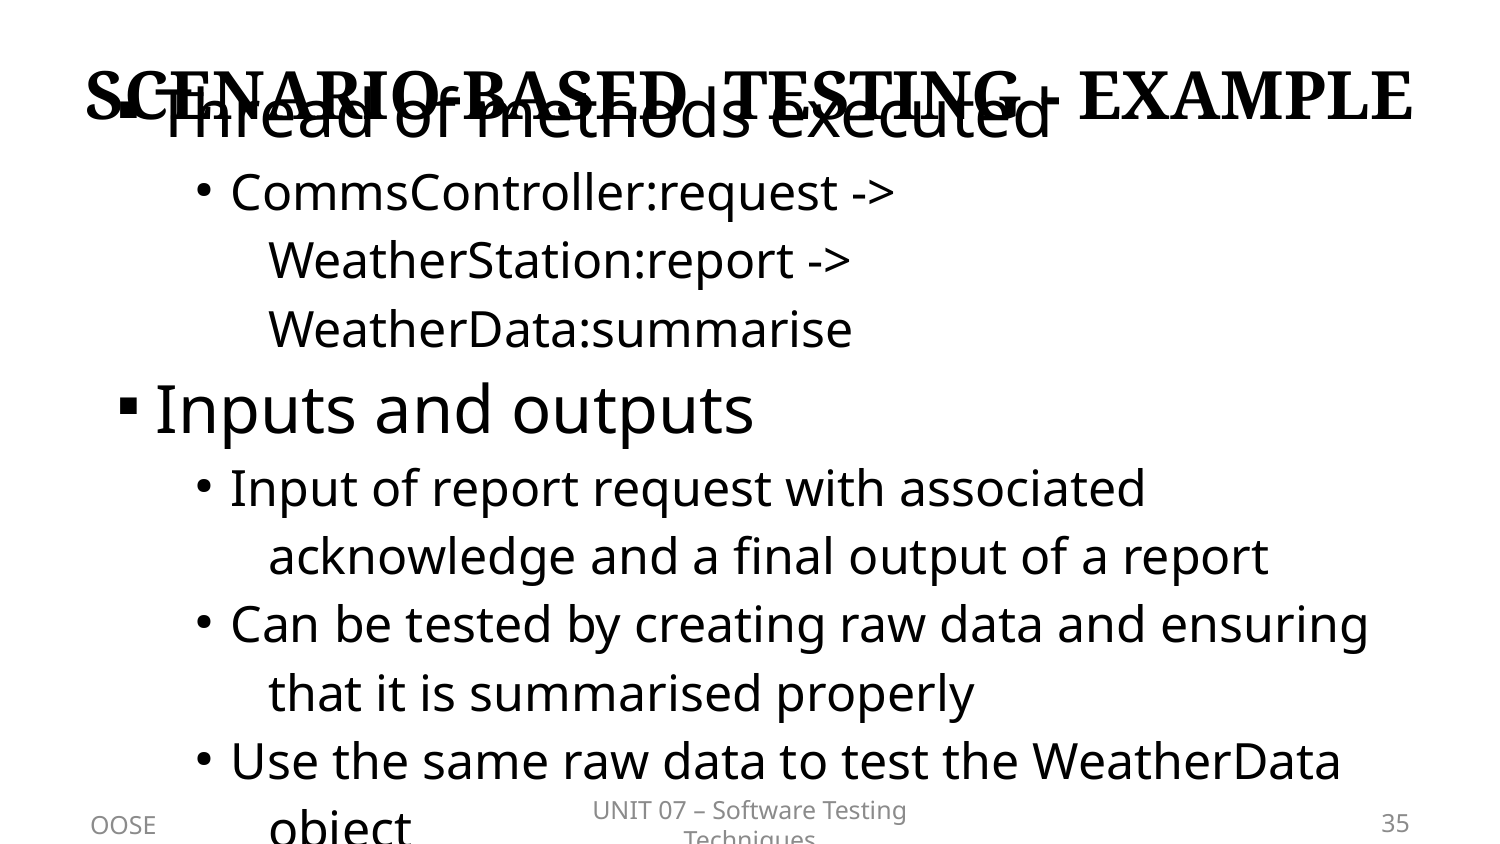

# SCENARIO-BASED TESTING - EXAMPLE
Thread of methods executed
CommsController:request -> WeatherStation:report -> WeatherData:summarise
Inputs and outputs
Input of report request with associated acknowledge and a final output of a report
Can be tested by creating raw data and ensuring that it is summarised properly
Use the same raw data to test the WeatherData object
OOSE
UNIT 07 - Software Testing Techniques
35